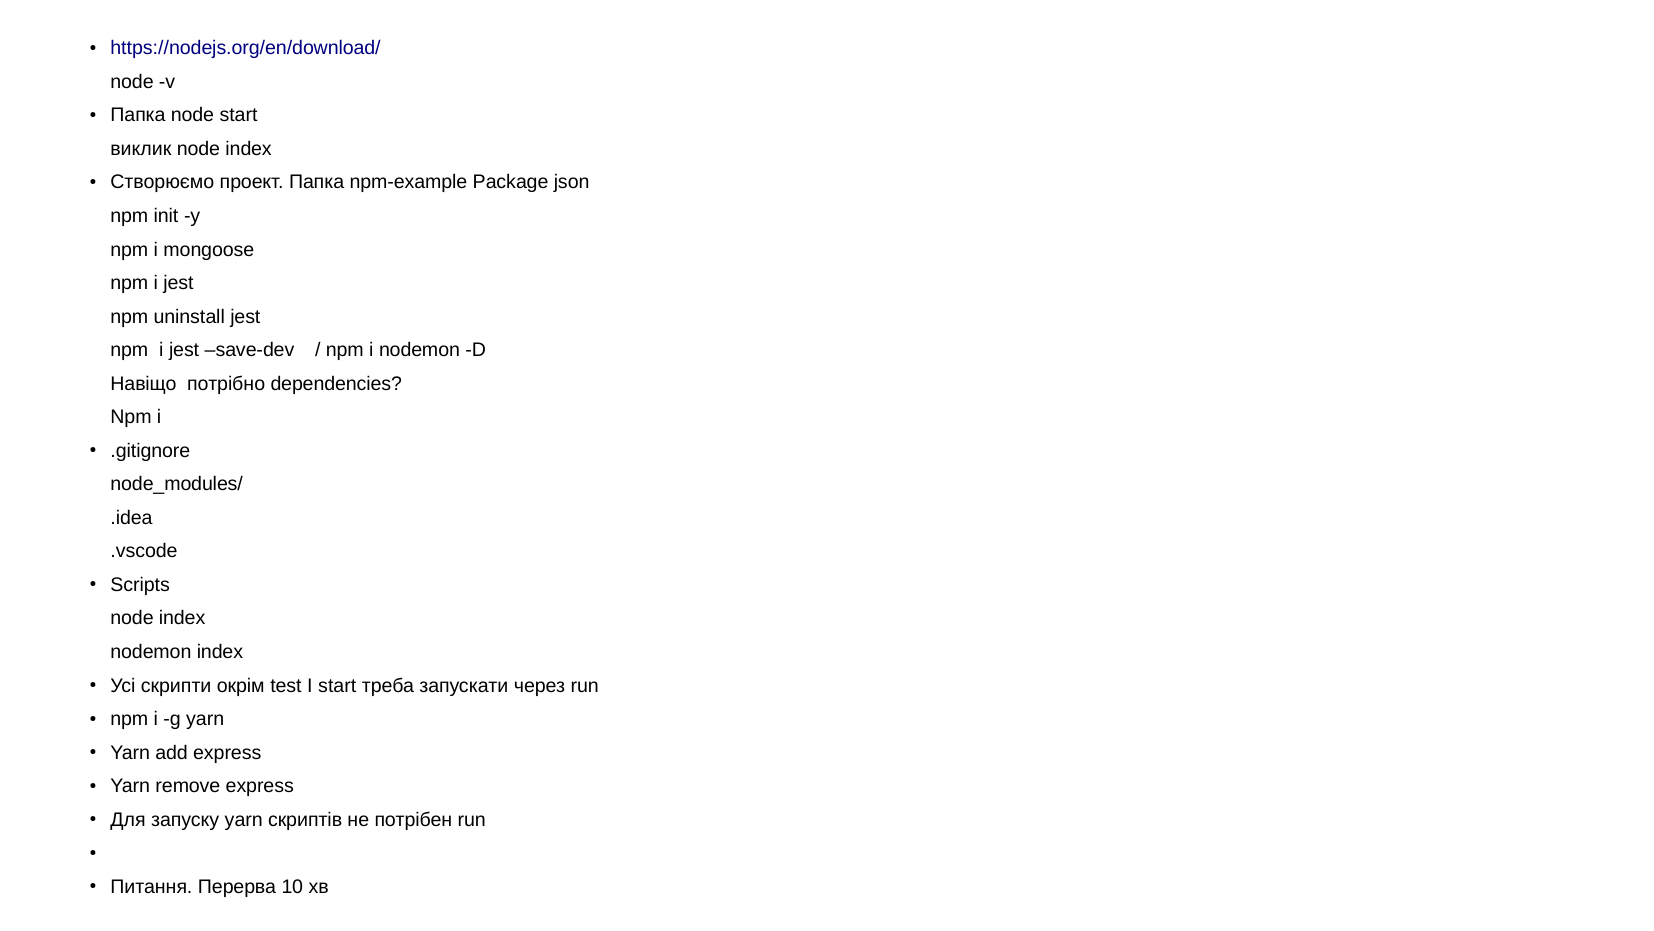

#
https://nodejs.org/en/download/
node -v
Папка node start
виклик node index
Створюємо проект. Папка npm-example Package json
npm init -y
npm i mongoose
npm i jest
npm uninstall jest
npm i jest –save-dev	/ npm i nodemon -D
Навіщо потрібно dependencies?
Npm i
.gitignore
node_modules/
.idea
.vscode
Scripts
node index
nodemon index
Усі скрипти окрім test I start треба запускати через run
npm i -g yarn
Yarn add express
Yarn remove express
Для запуску yarn скриптів не потрібен run
Питання. Перерва 10 хв